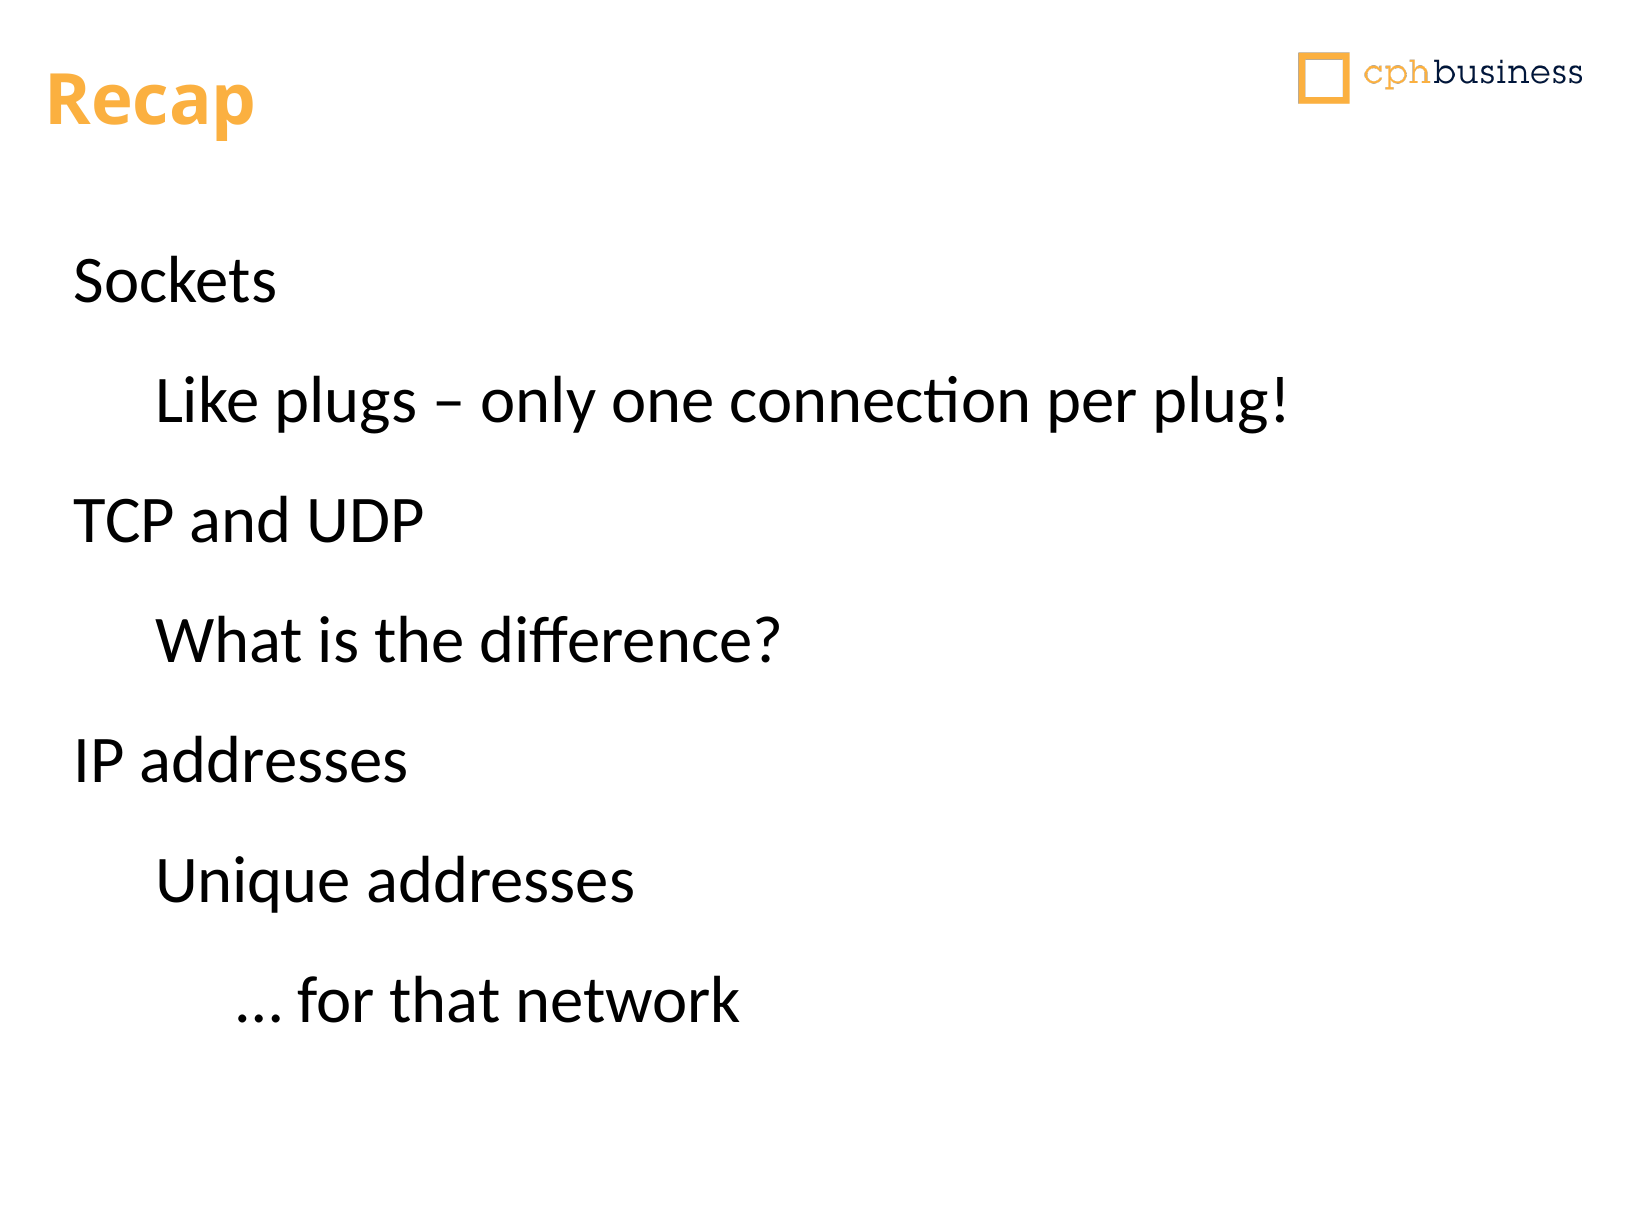

Recap
Sockets
	Like plugs – only one connection per plug!
TCP and UDP
	What is the difference?
IP addresses
	Unique addresses
		… for that network